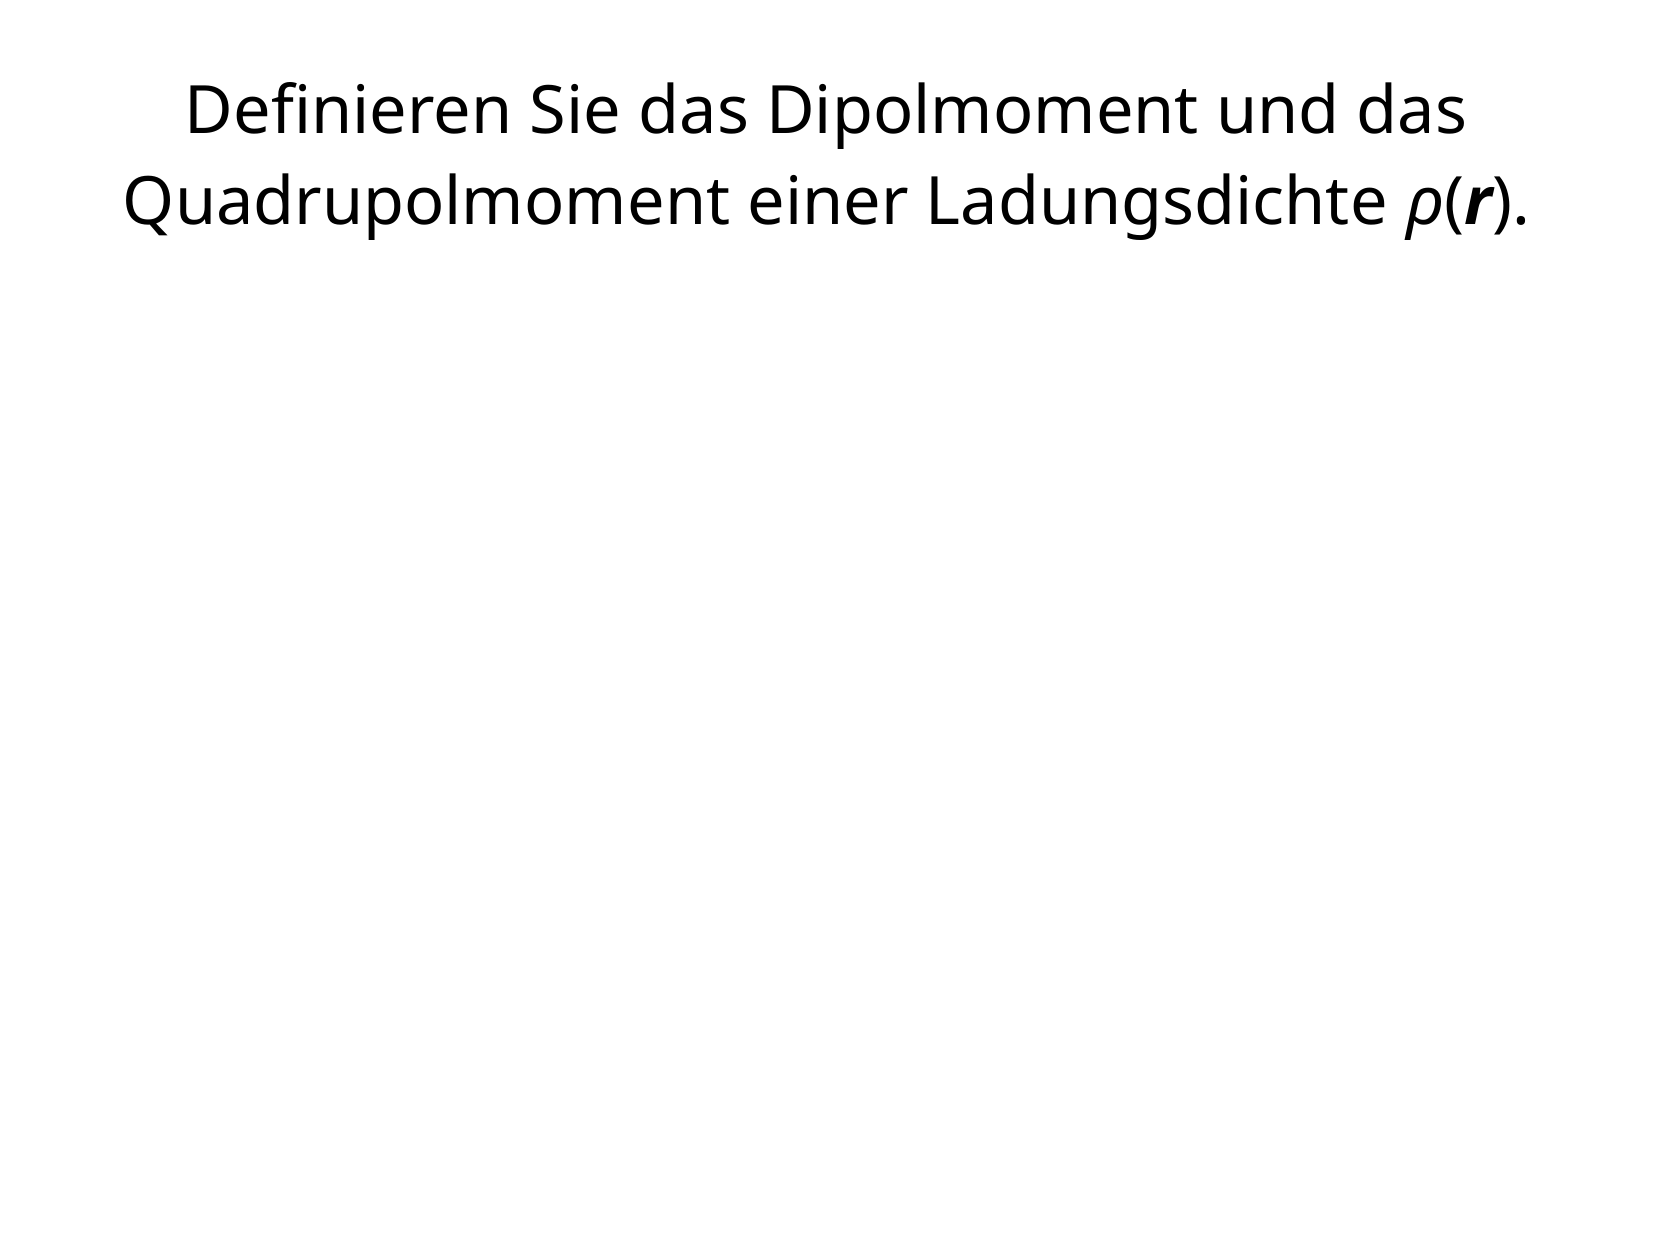

# Definieren Sie das Dipolmoment und das Quadrupolmoment einer Ladungsdichte ρ(r).